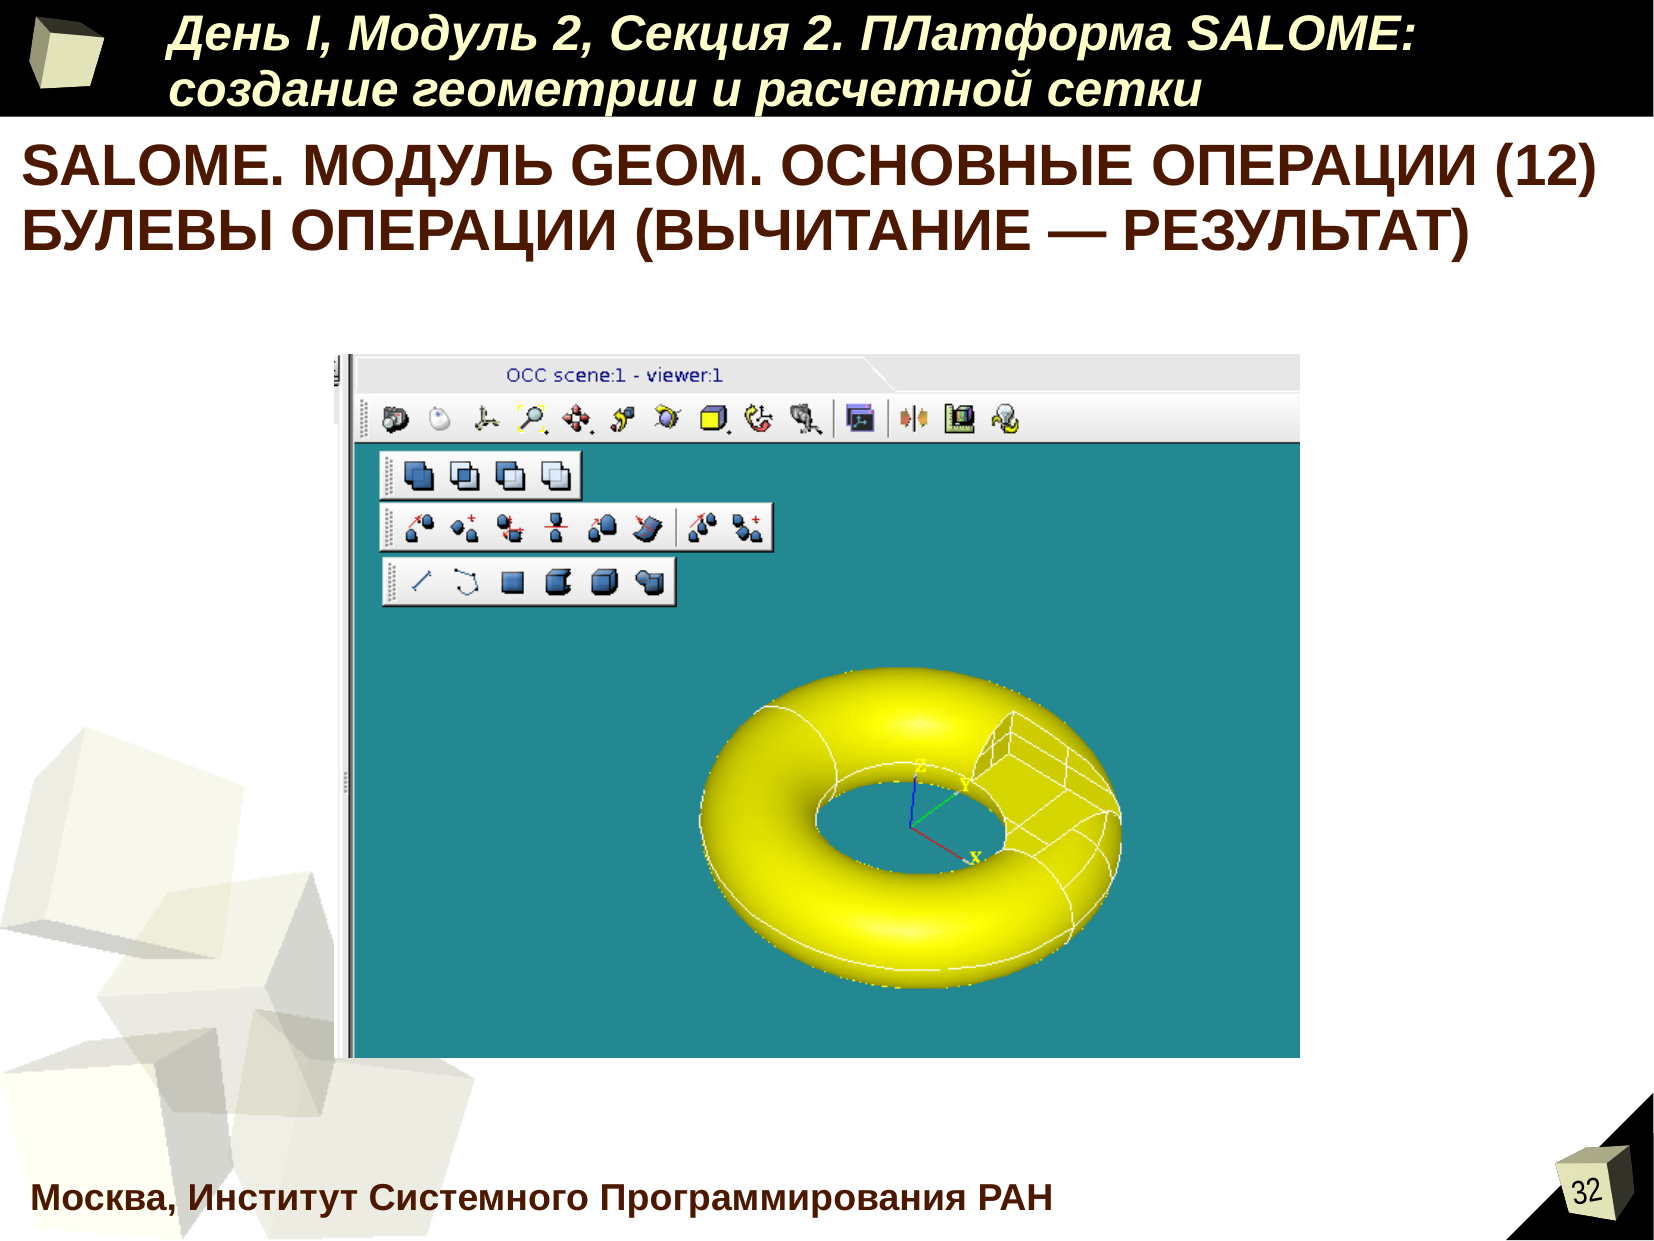

SALOME. МОДУЛЬ GEOM. ОСНОВНЫЕ ОПЕРАЦИИ (12)
БУЛЕВЫ ОПЕРАЦИИ (ВЫЧИТАНИЕ — РЕЗУЛЬТАТ)